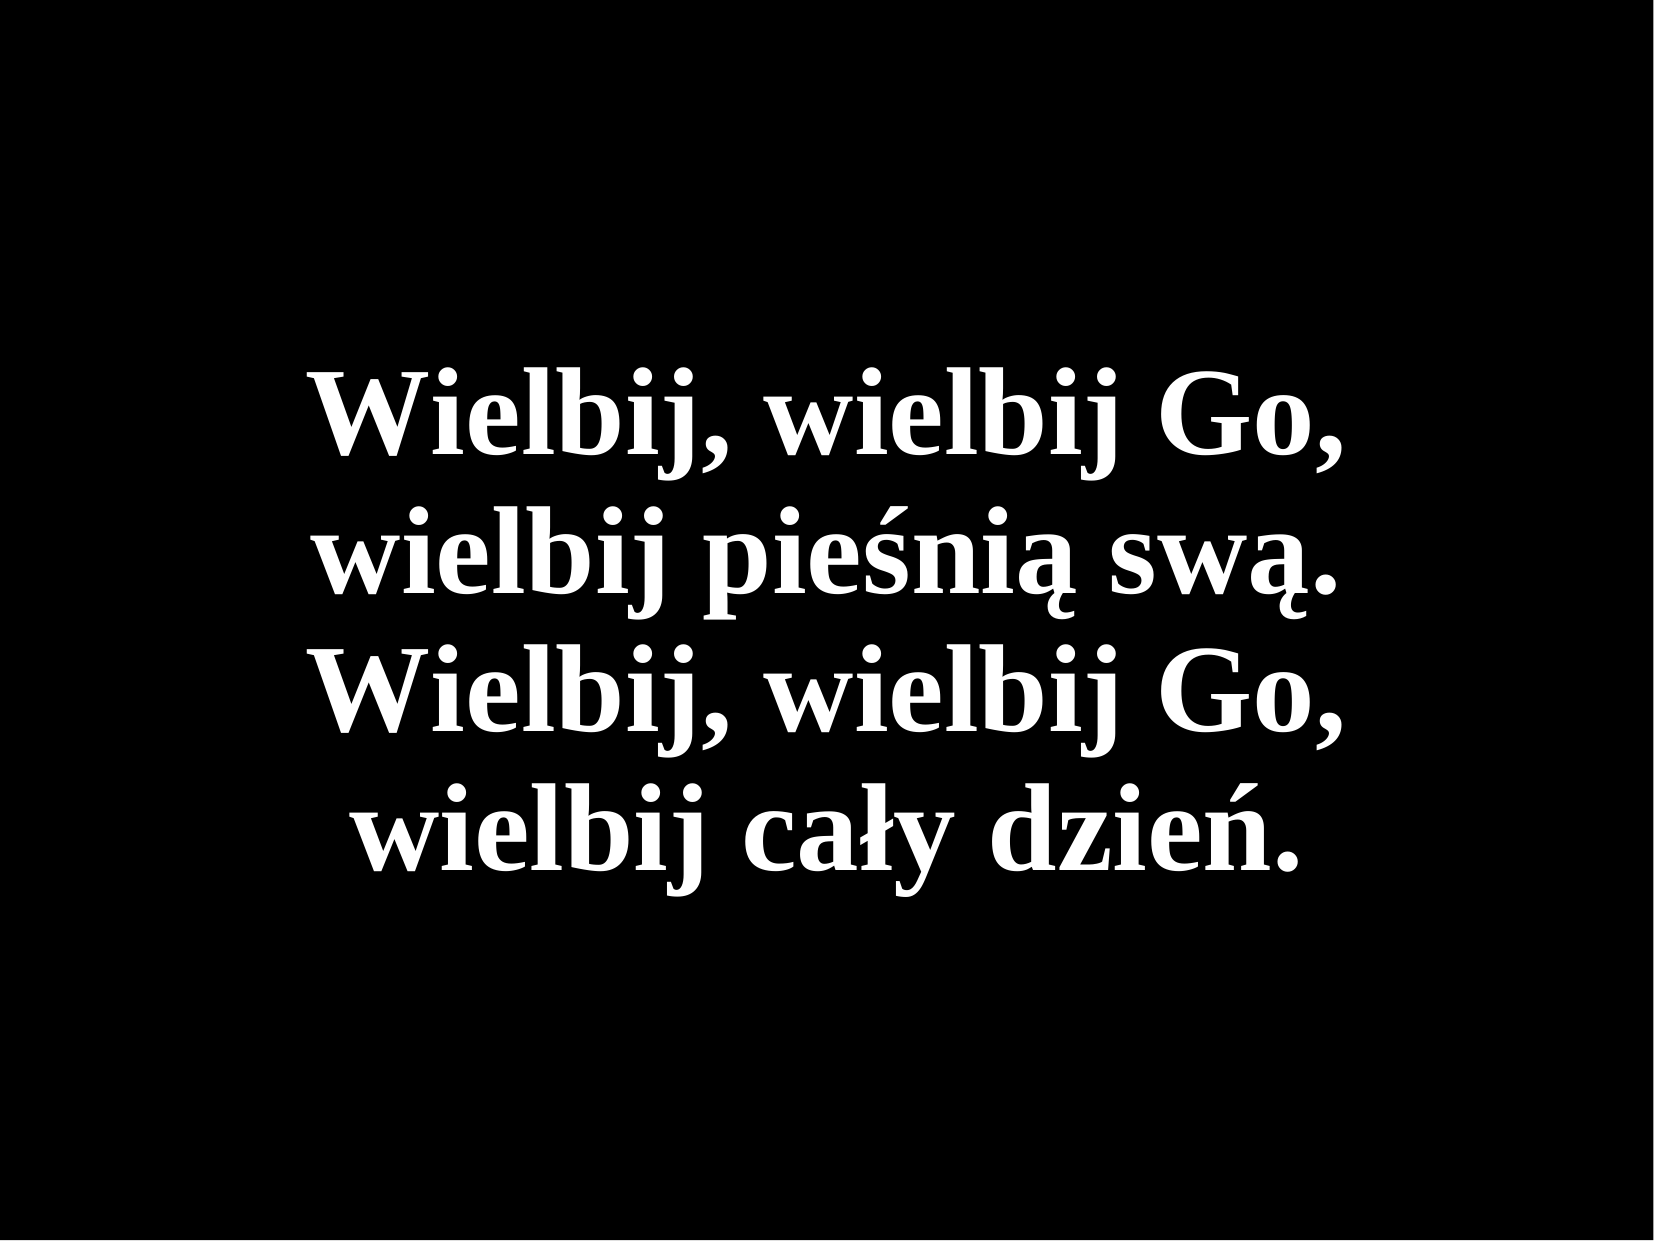

# Wielbij, wielbij Go, wielbij pieśnią swą. Wielbij, wielbij Go, wielbij cały dzień.